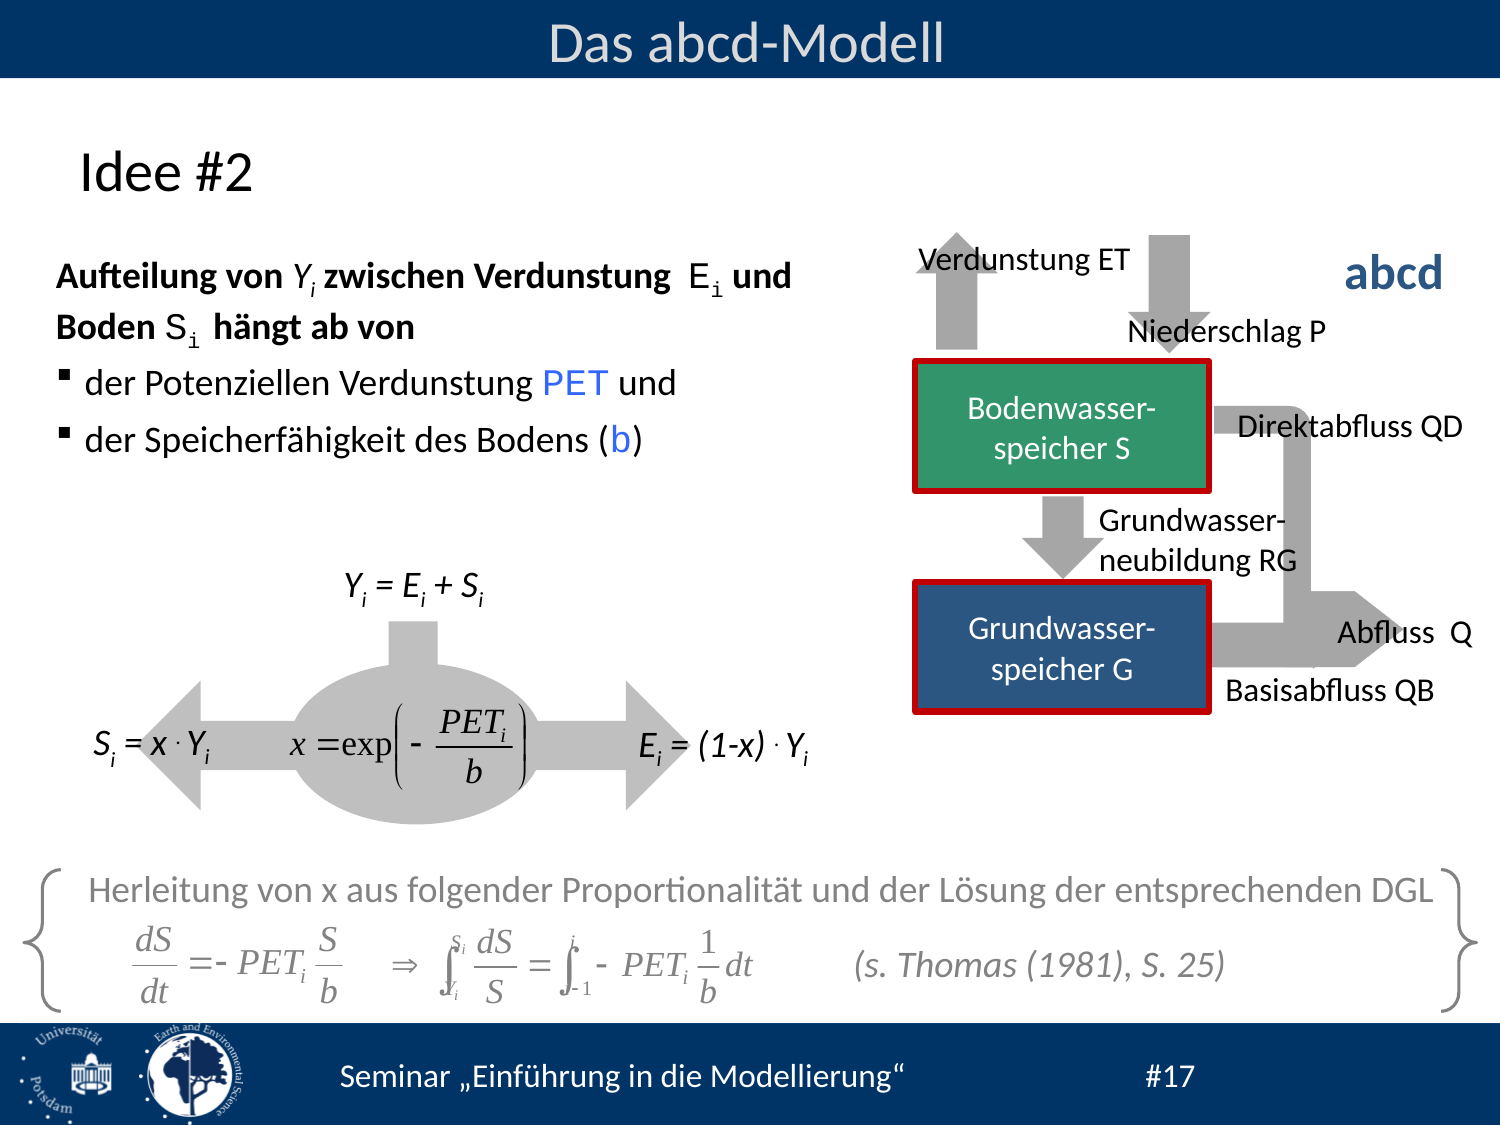

Das abcd-Modell
Idee #2
Verdunstung ET
abcd
Niederschlag P
Bodenwasser-
speicher S
Direktabfluss QD
Grundwasser-
neubildung RG
Grundwasser-
speicher G
Abfluss Q
Basisabfluss QB
Aufteilung von Yi zwischen Verdunstung Ei und Boden Si hängt ab von
der Potenziellen Verdunstung PET und
der Speicherfähigkeit des Bodens (b)
Yi = Ei + Si
Si = x . Yi
Ei = (1-x) . Yi
Herleitung von x aus folgender Proportionalität und der Lösung der entsprechenden DGL
(s. Thomas (1981), S. 25)